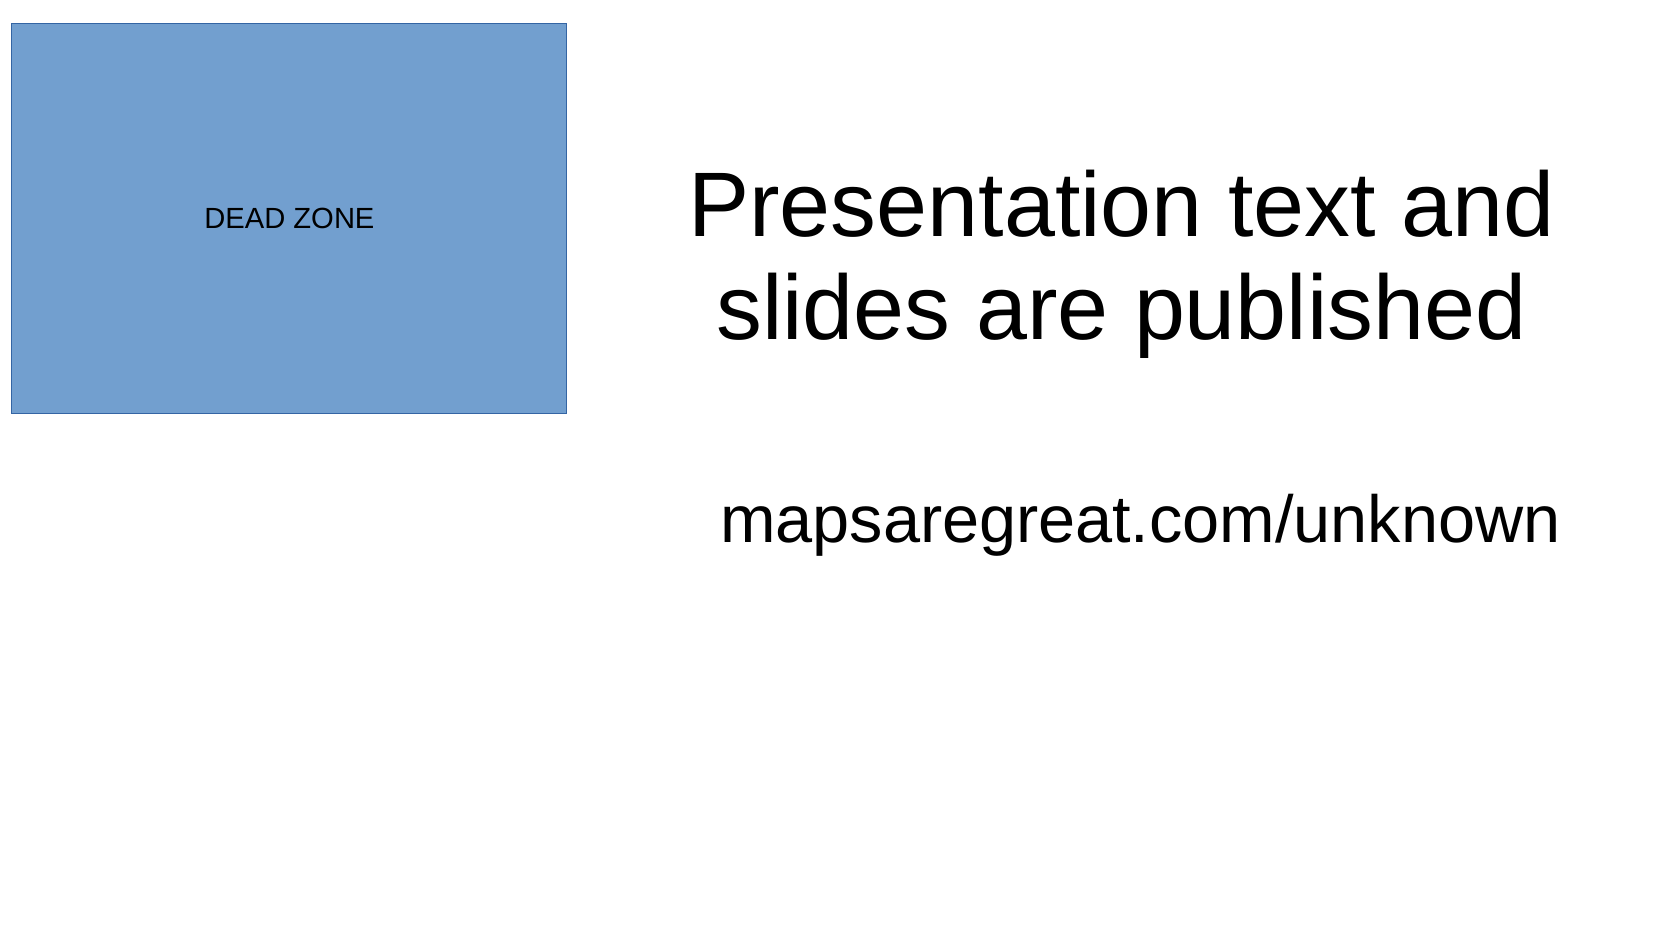

# Presentation text and slides are published
mapsaregreat.com/unknown